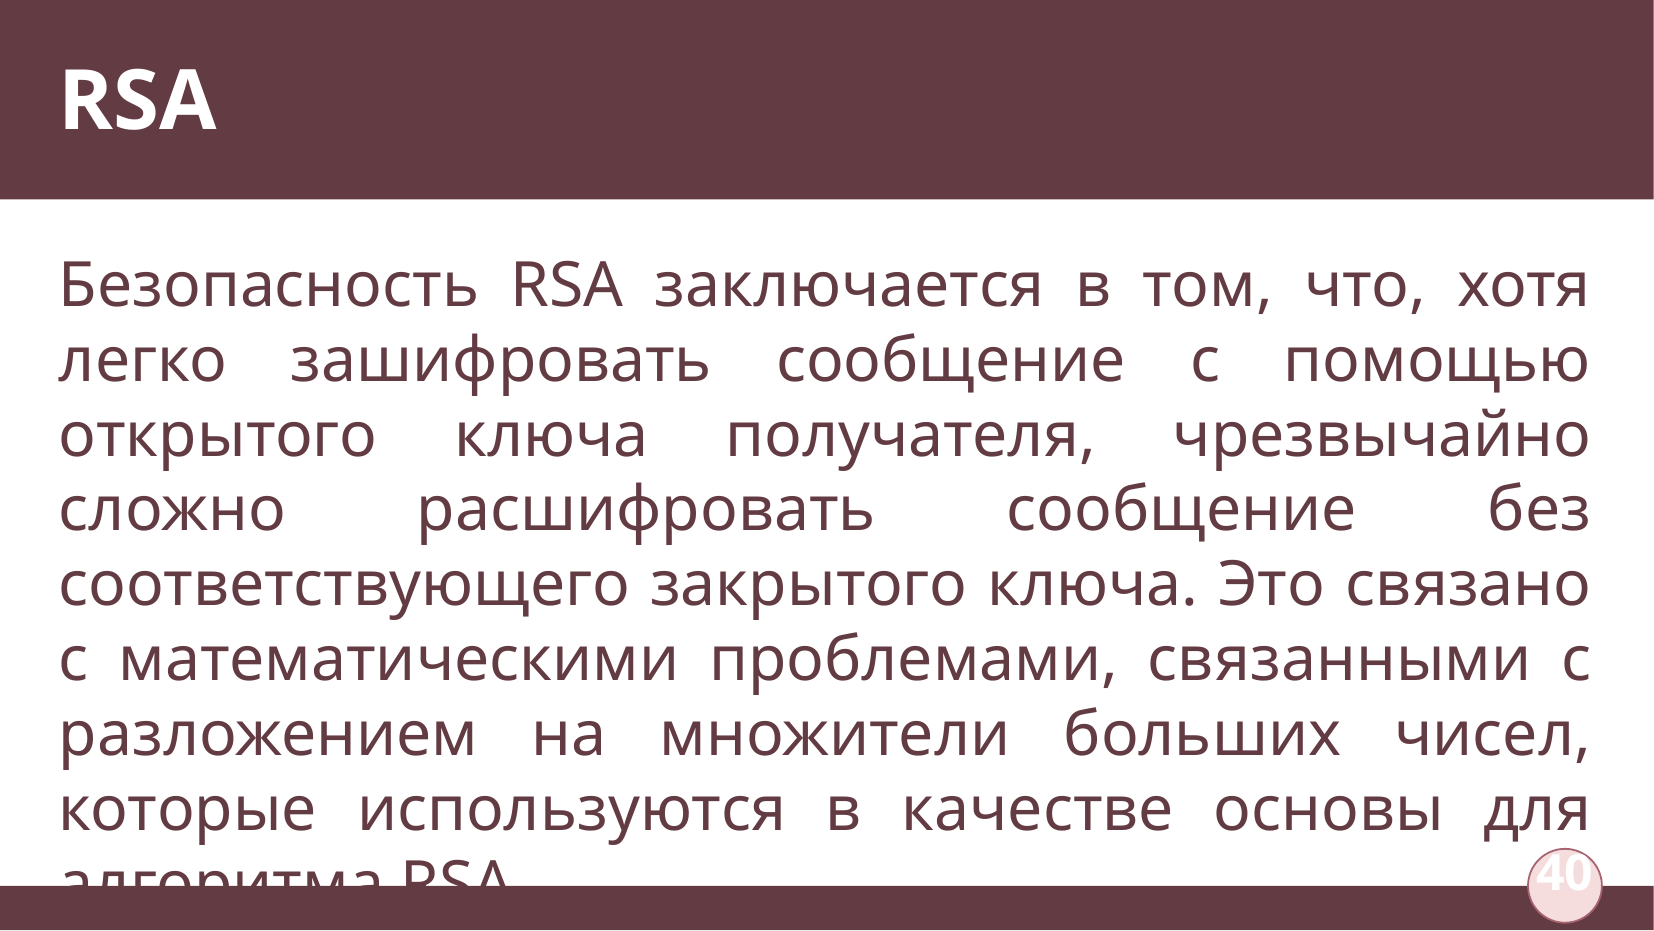

# RSA
Безопасность RSA заключается в том, что, хотя легко зашифровать сообщение с помощью открытого ключа получателя, чрезвычайно сложно расшифровать сообщение без соответствующего закрытого ключа. Это связано с математическими проблемами, связанными с разложением на множители больших чисел, которые используются в качестве основы для алгоритма RSA.